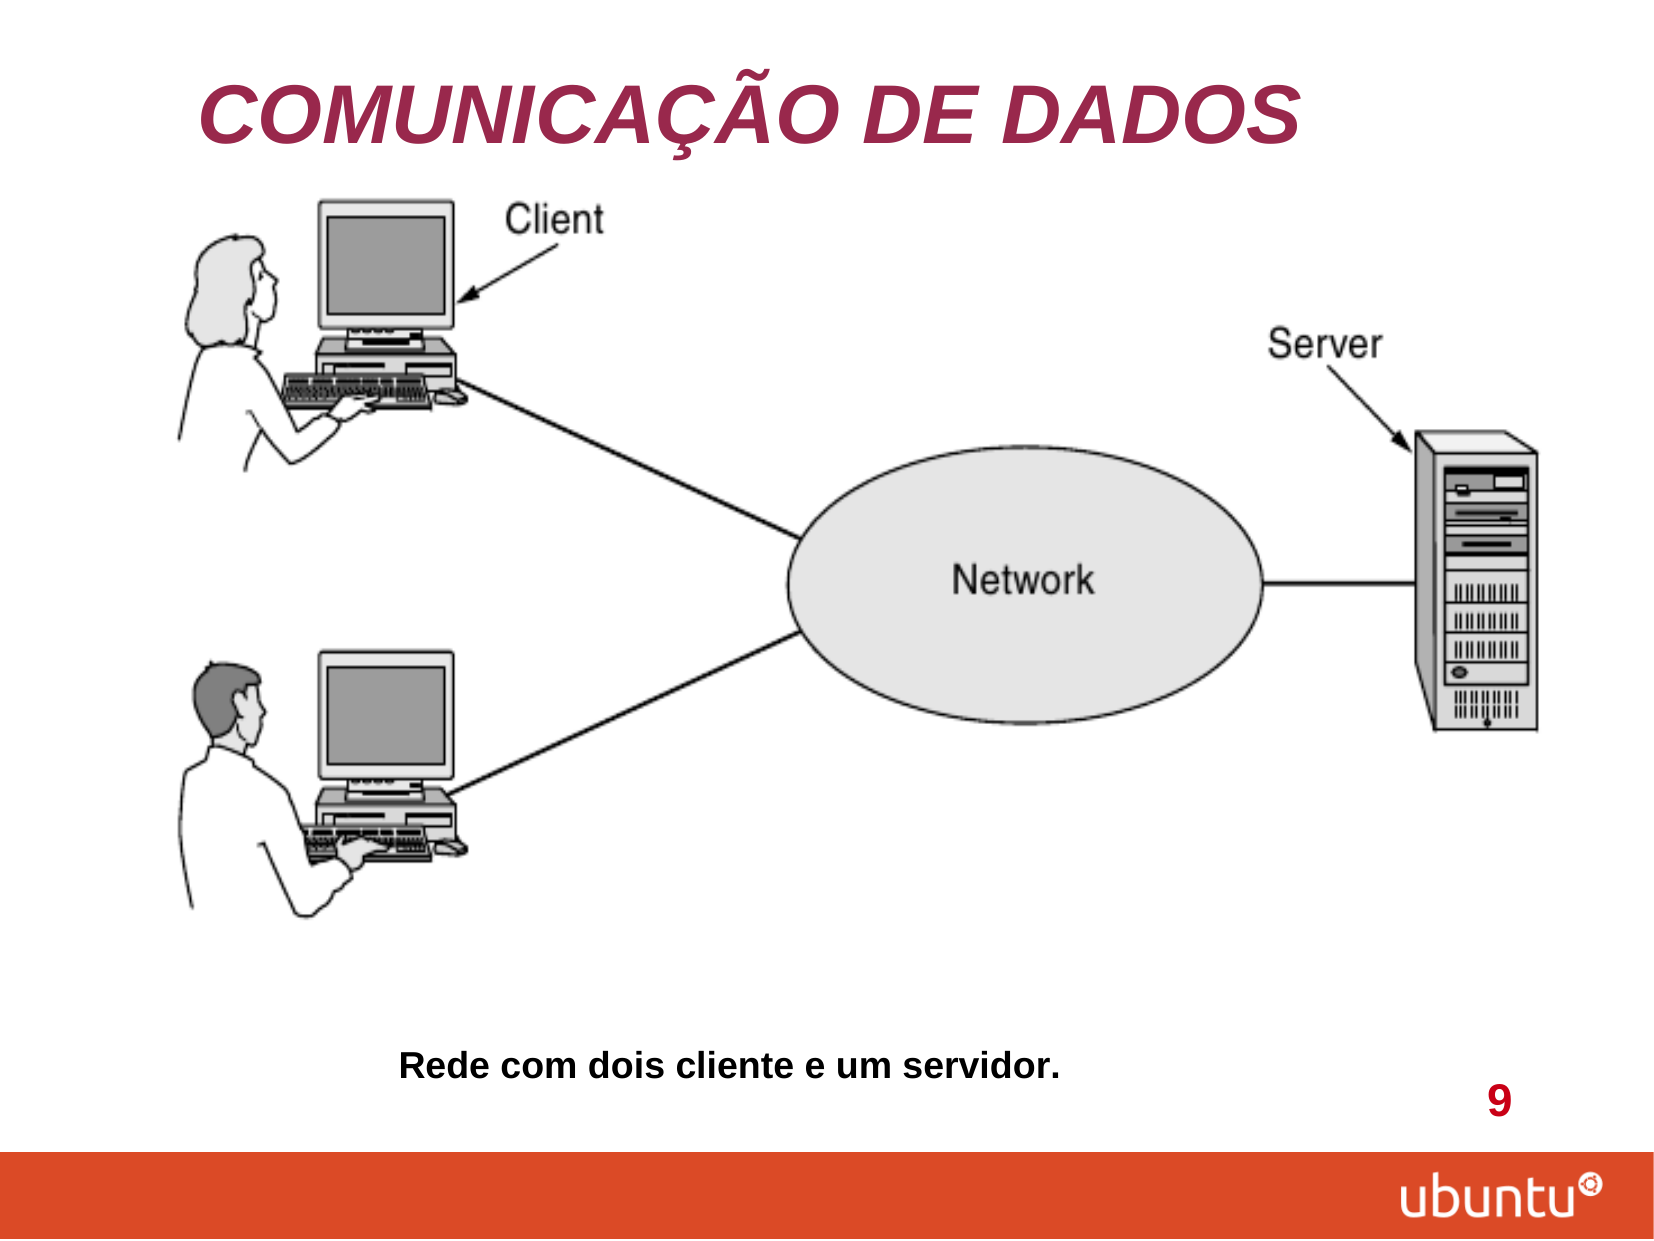

# COMUNICAÇÃO DE DADOS
Rede com dois cliente e um servidor.